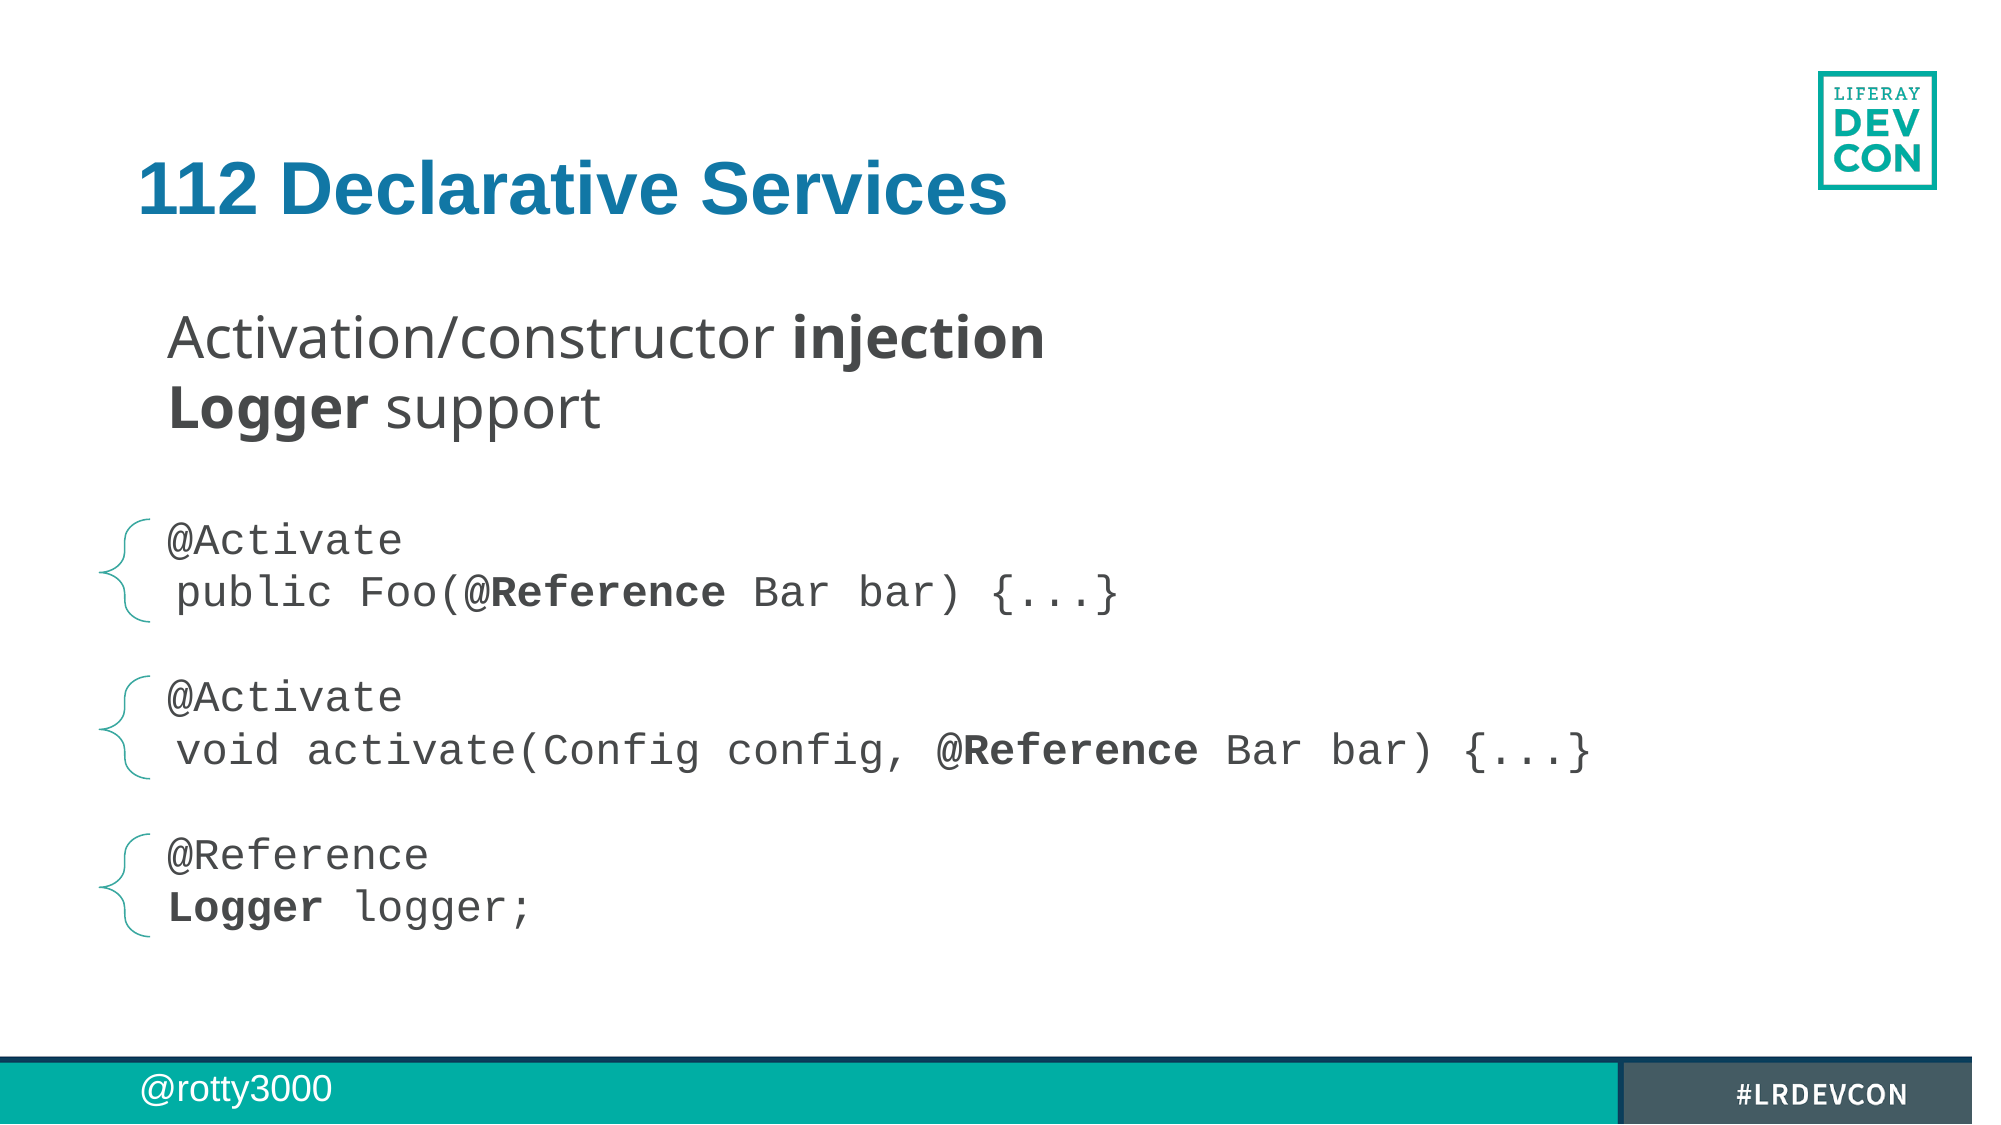

112 Declarative Services
# Activation/constructor injection
Logger support
@Activate
public Foo(@Reference Bar bar) {...}
@Activate
void activate(Config config, @Reference Bar bar) {...}
@Reference
Logger logger;
@rotty3000